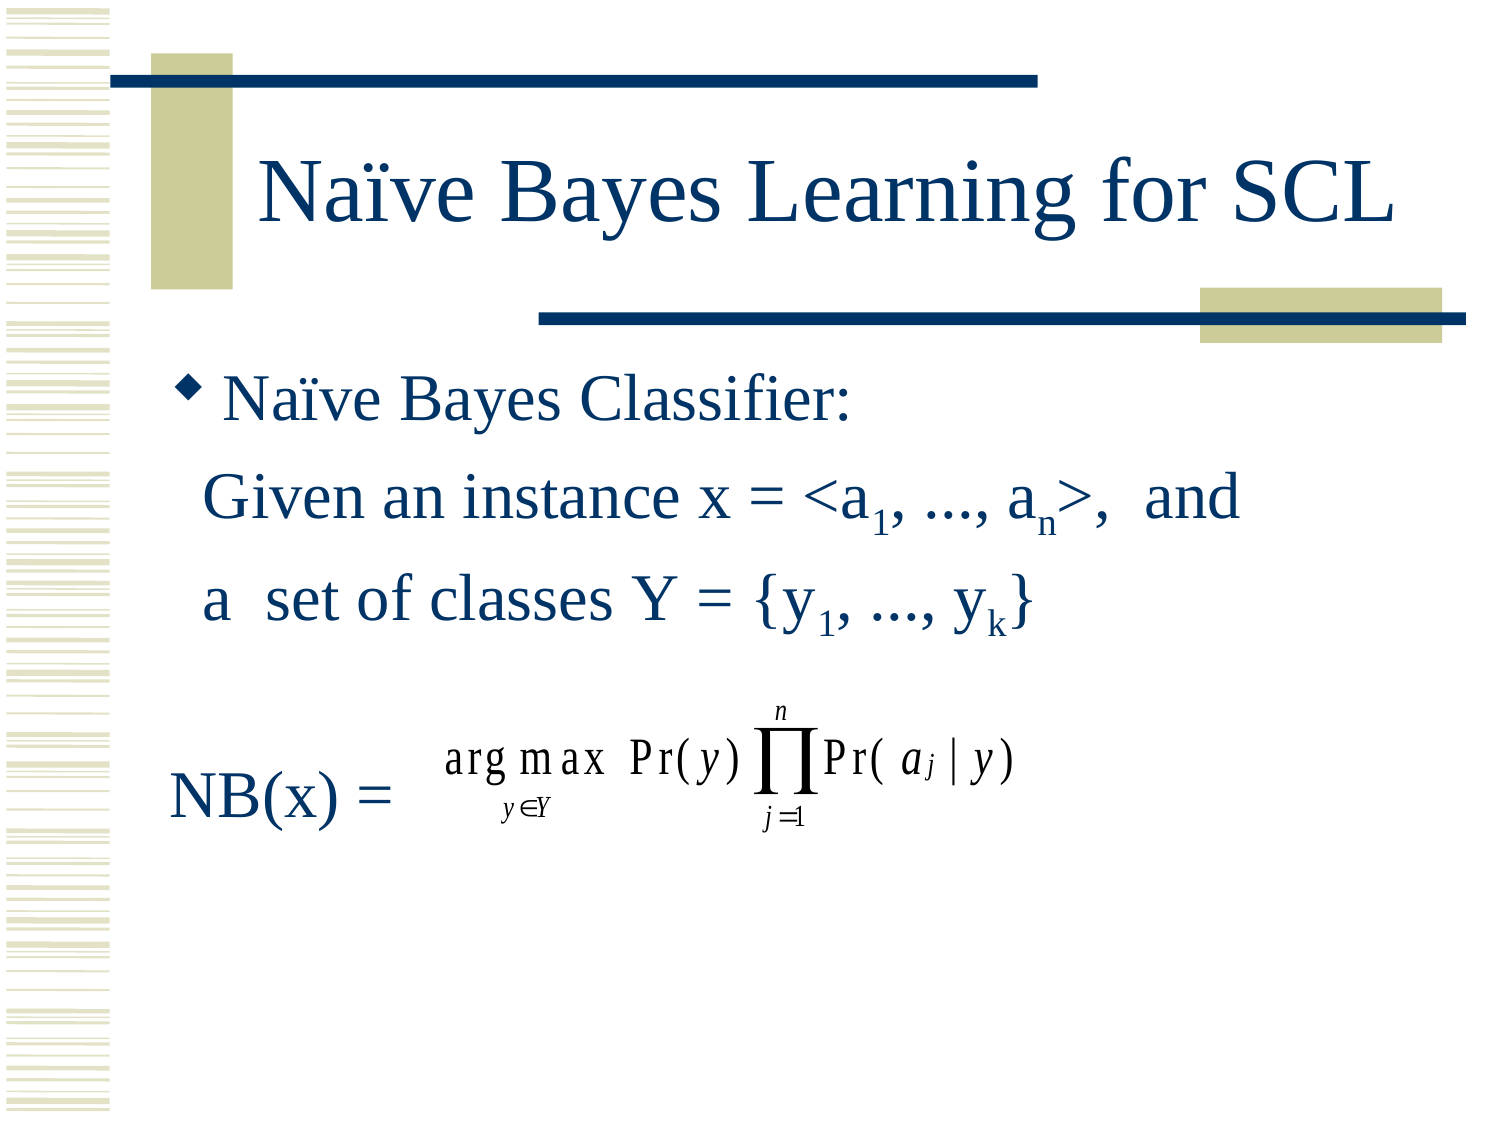

# Naïve Bayes Learning for SCL
Naïve Bayes Classifier:
 Given an instance x = <a1, ..., an>, and
 a set of classes Y = {y1, ..., yk}
NB(x) =